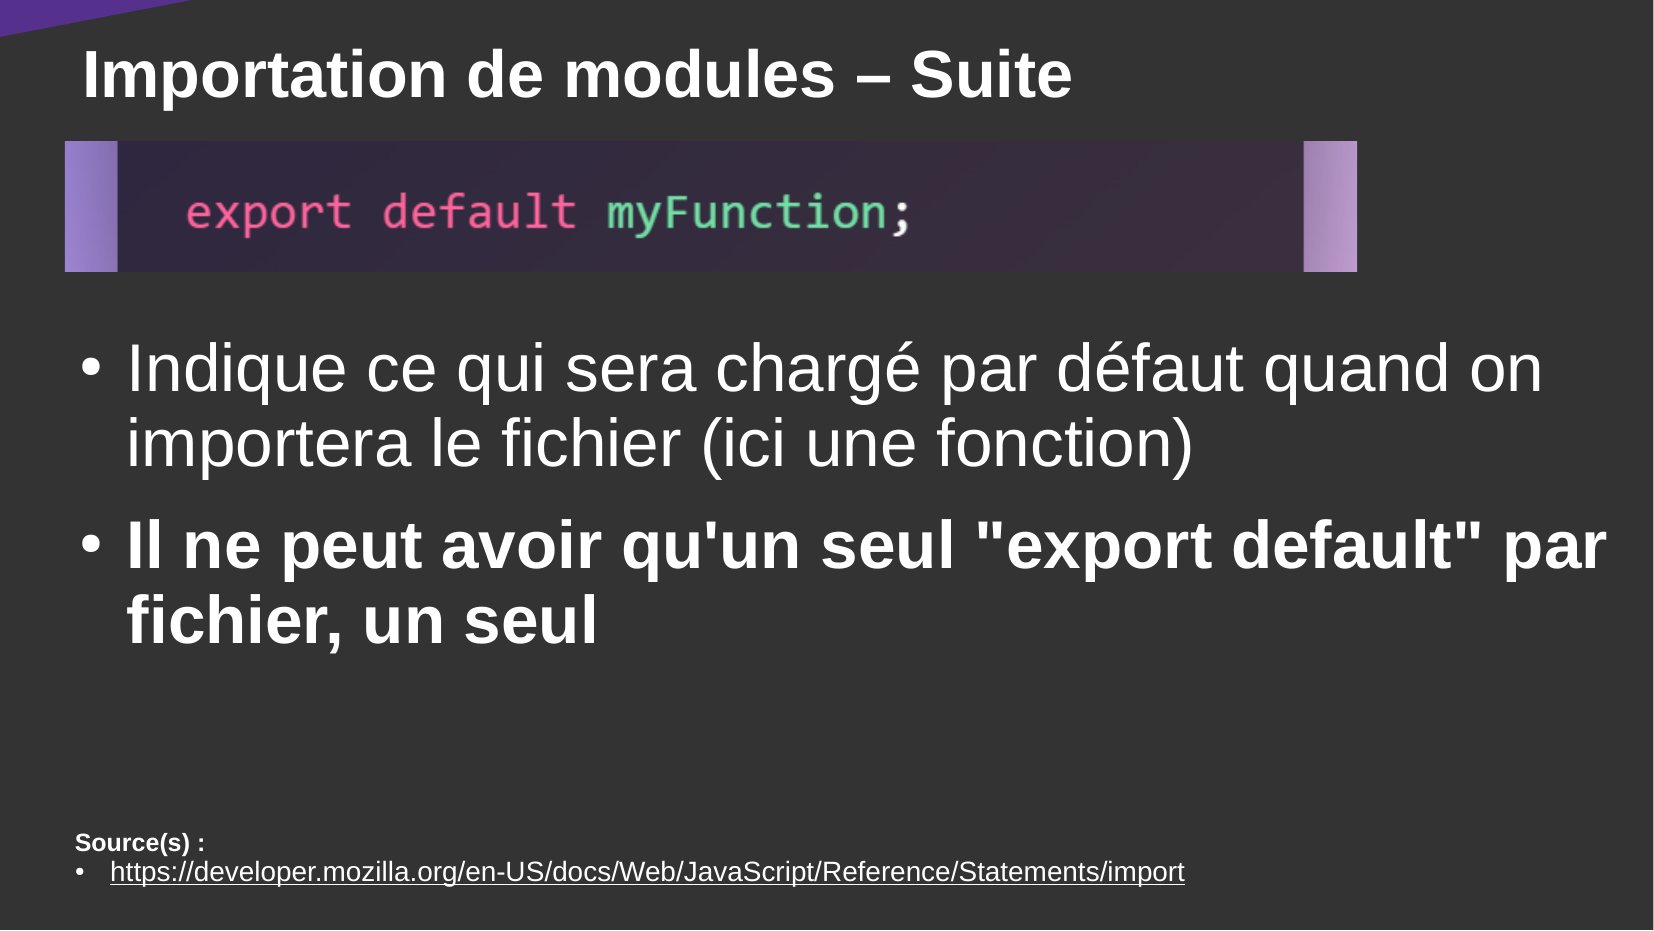

# Importation de modules – Suite
Indique ce qui sera chargé par défaut quand on importera le fichier (ici une fonction)
Il ne peut avoir qu'un seul "export default" par fichier, un seul
Source(s) :
https://developer.mozilla.org/en-US/docs/Web/JavaScript/Reference/Statements/import